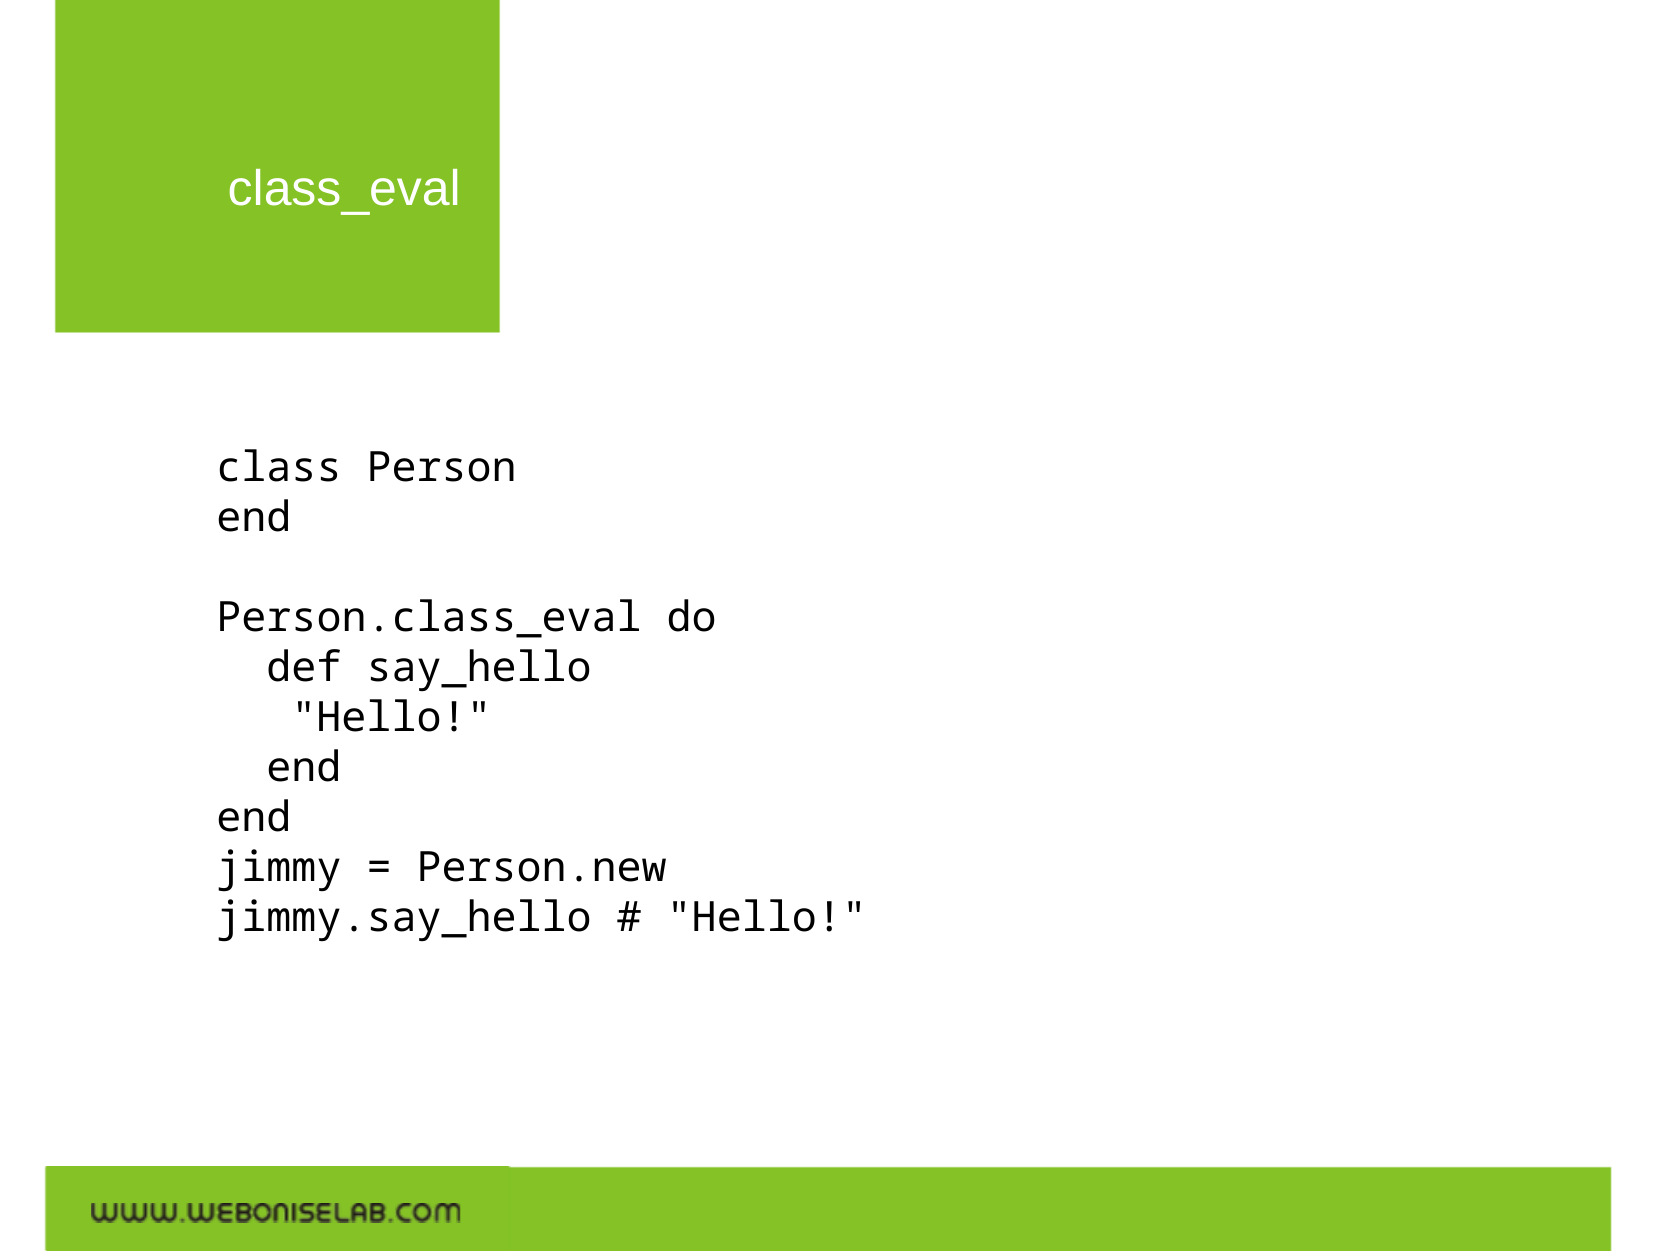

class_eval
class Person
end
Person.class_eval do
 def say_hello
 "Hello!"
 end
end
jimmy = Person.new
jimmy.say_hello # "Hello!"
19/12/11